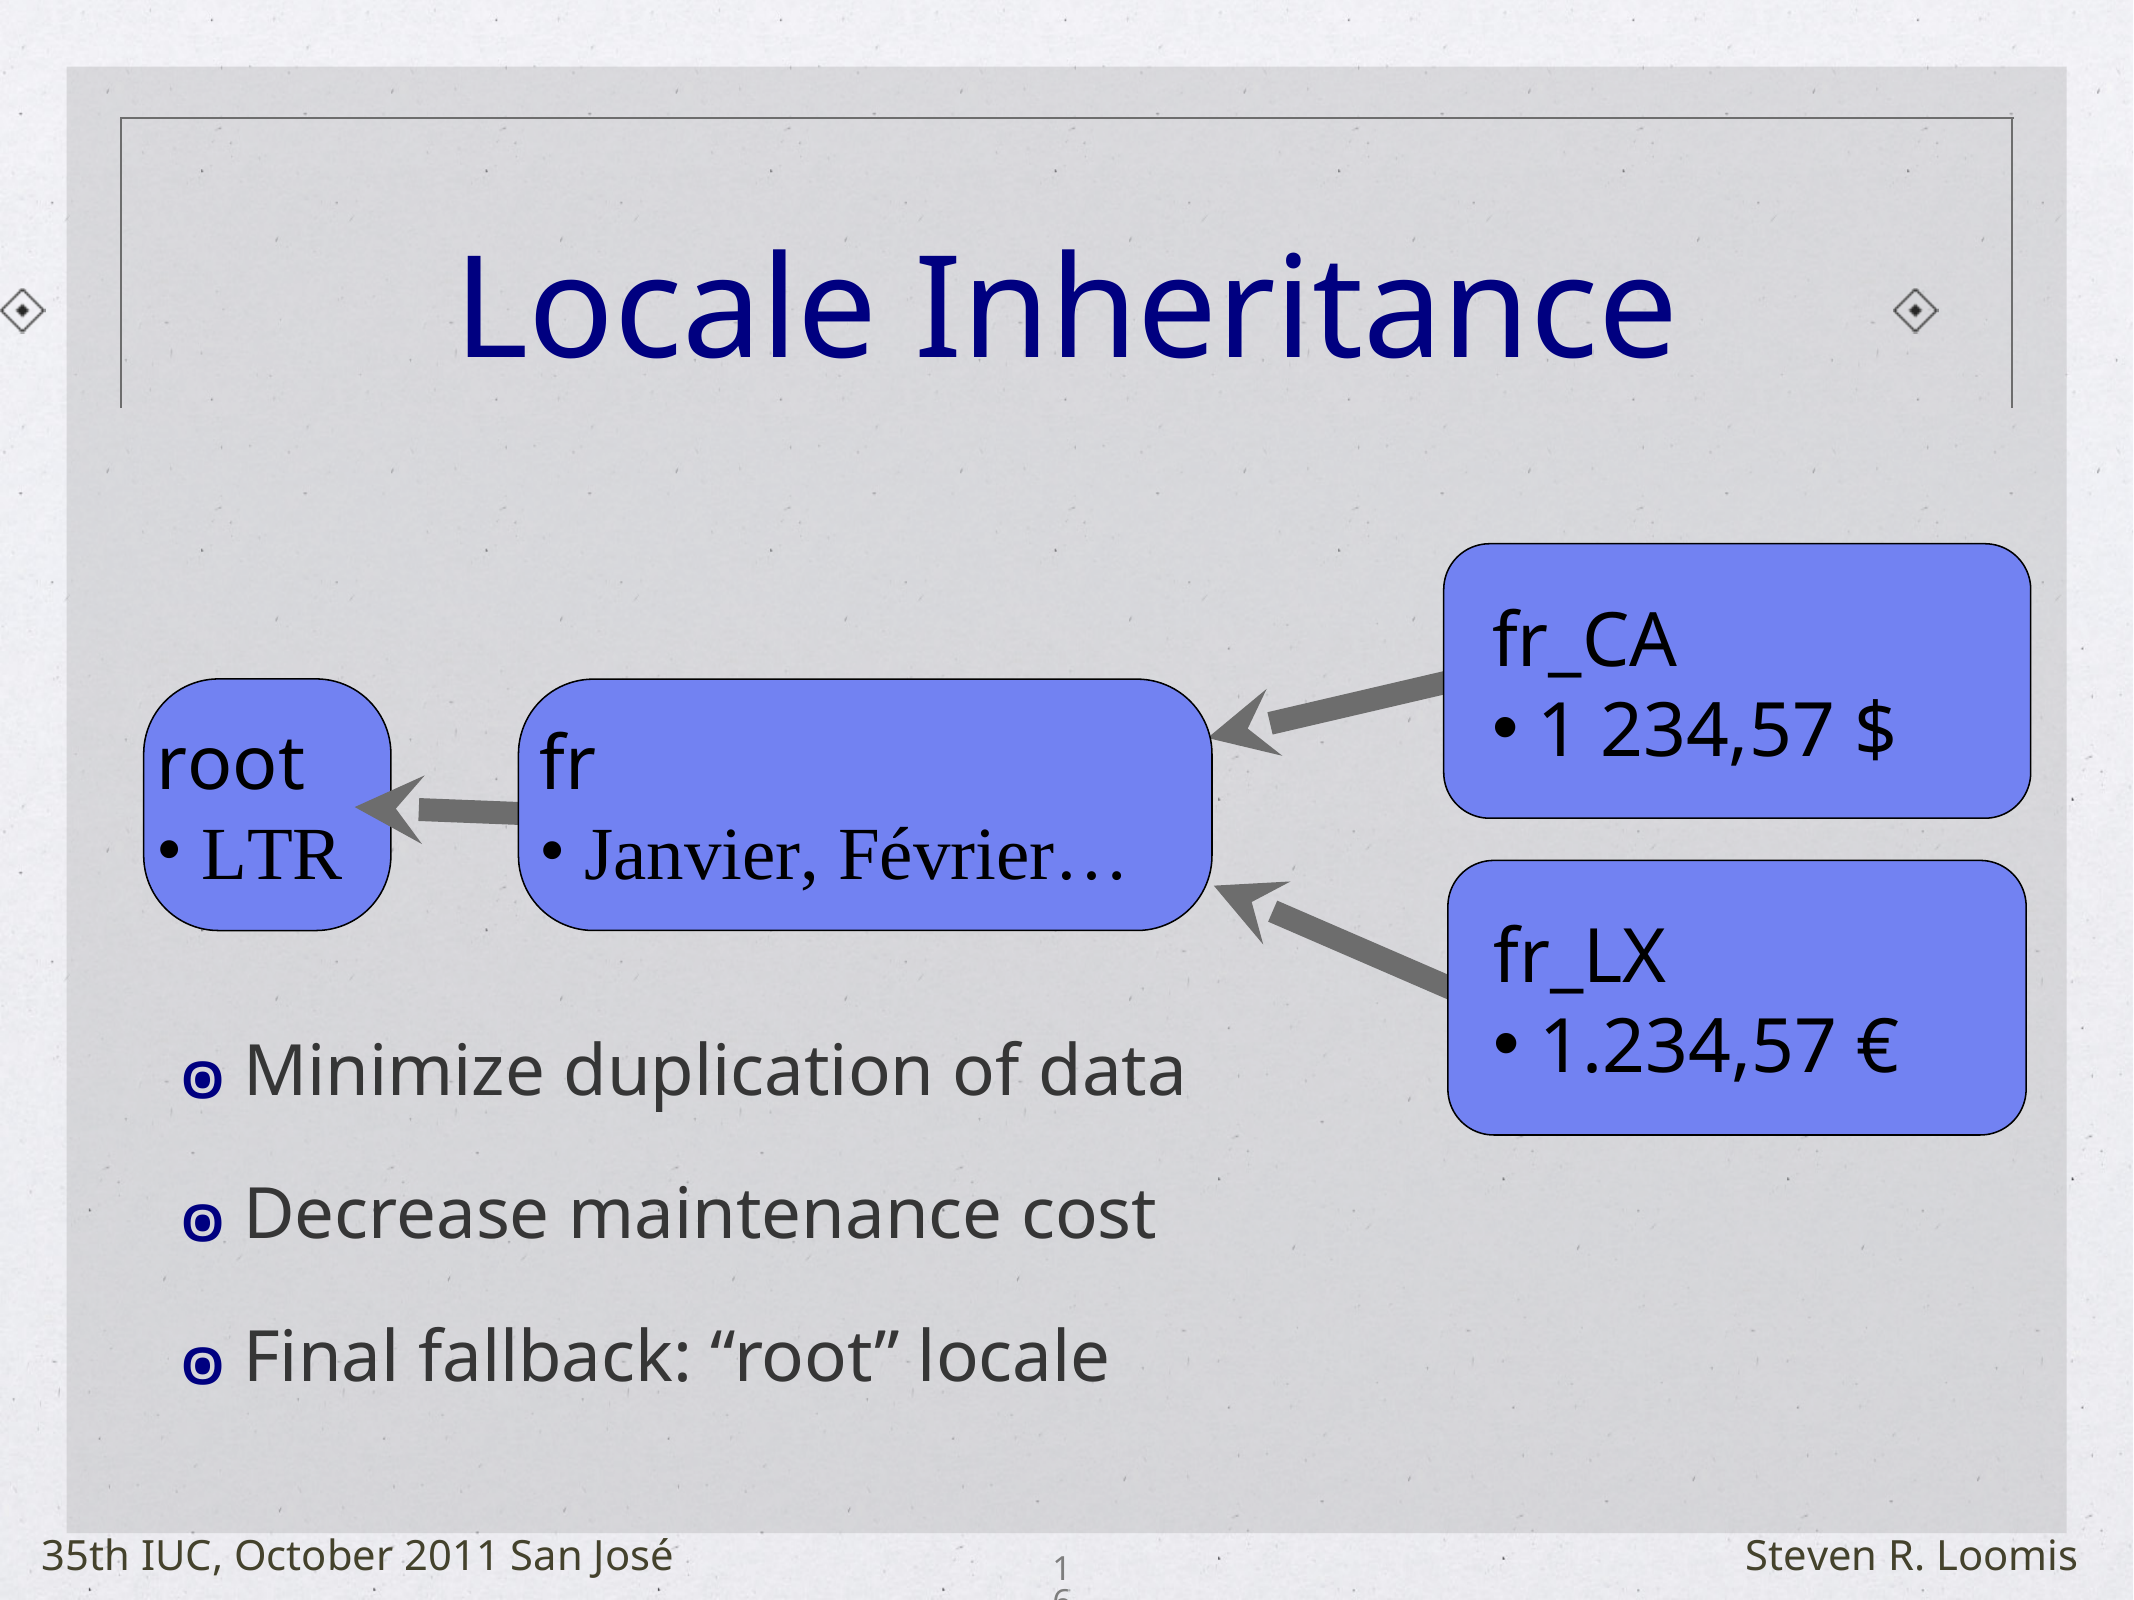

# Locale Inheritance
Minimize duplication of data
Decrease maintenance cost
Final fallback: “root” locale
fr_CA
 1 234,57 $
root
 LTR
fr
 Janvier, Février…
fr_LX
 1.234,57 €
16